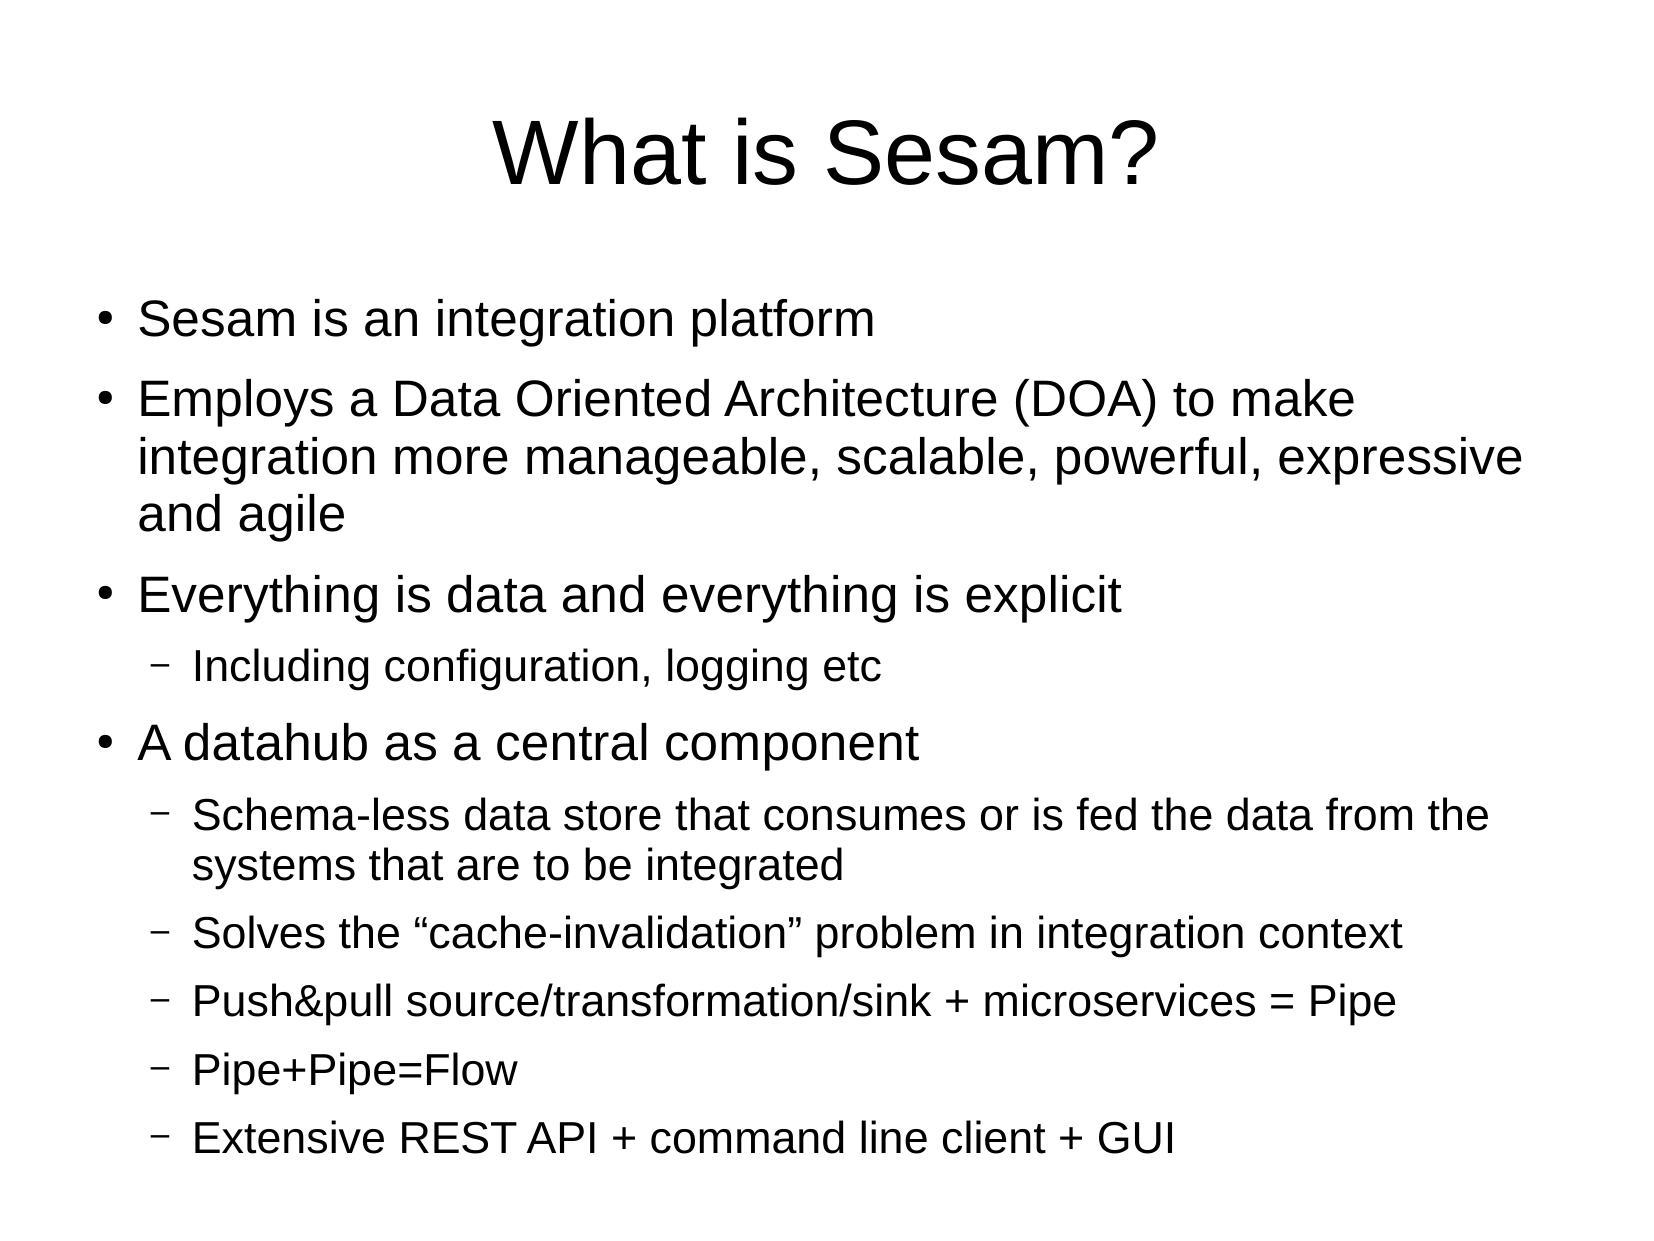

# What is Sesam?
Sesam is an integration platform
Employs a Data Oriented Architecture (DOA) to make integration more manageable, scalable, powerful, expressive and agile
Everything is data and everything is explicit
Including configuration, logging etc
A datahub as a central component
Schema-less data store that consumes or is fed the data from the systems that are to be integrated
Solves the “cache-invalidation” problem in integration context
Push&pull source/transformation/sink + microservices = Pipe
Pipe+Pipe=Flow
Extensive REST API + command line client + GUI